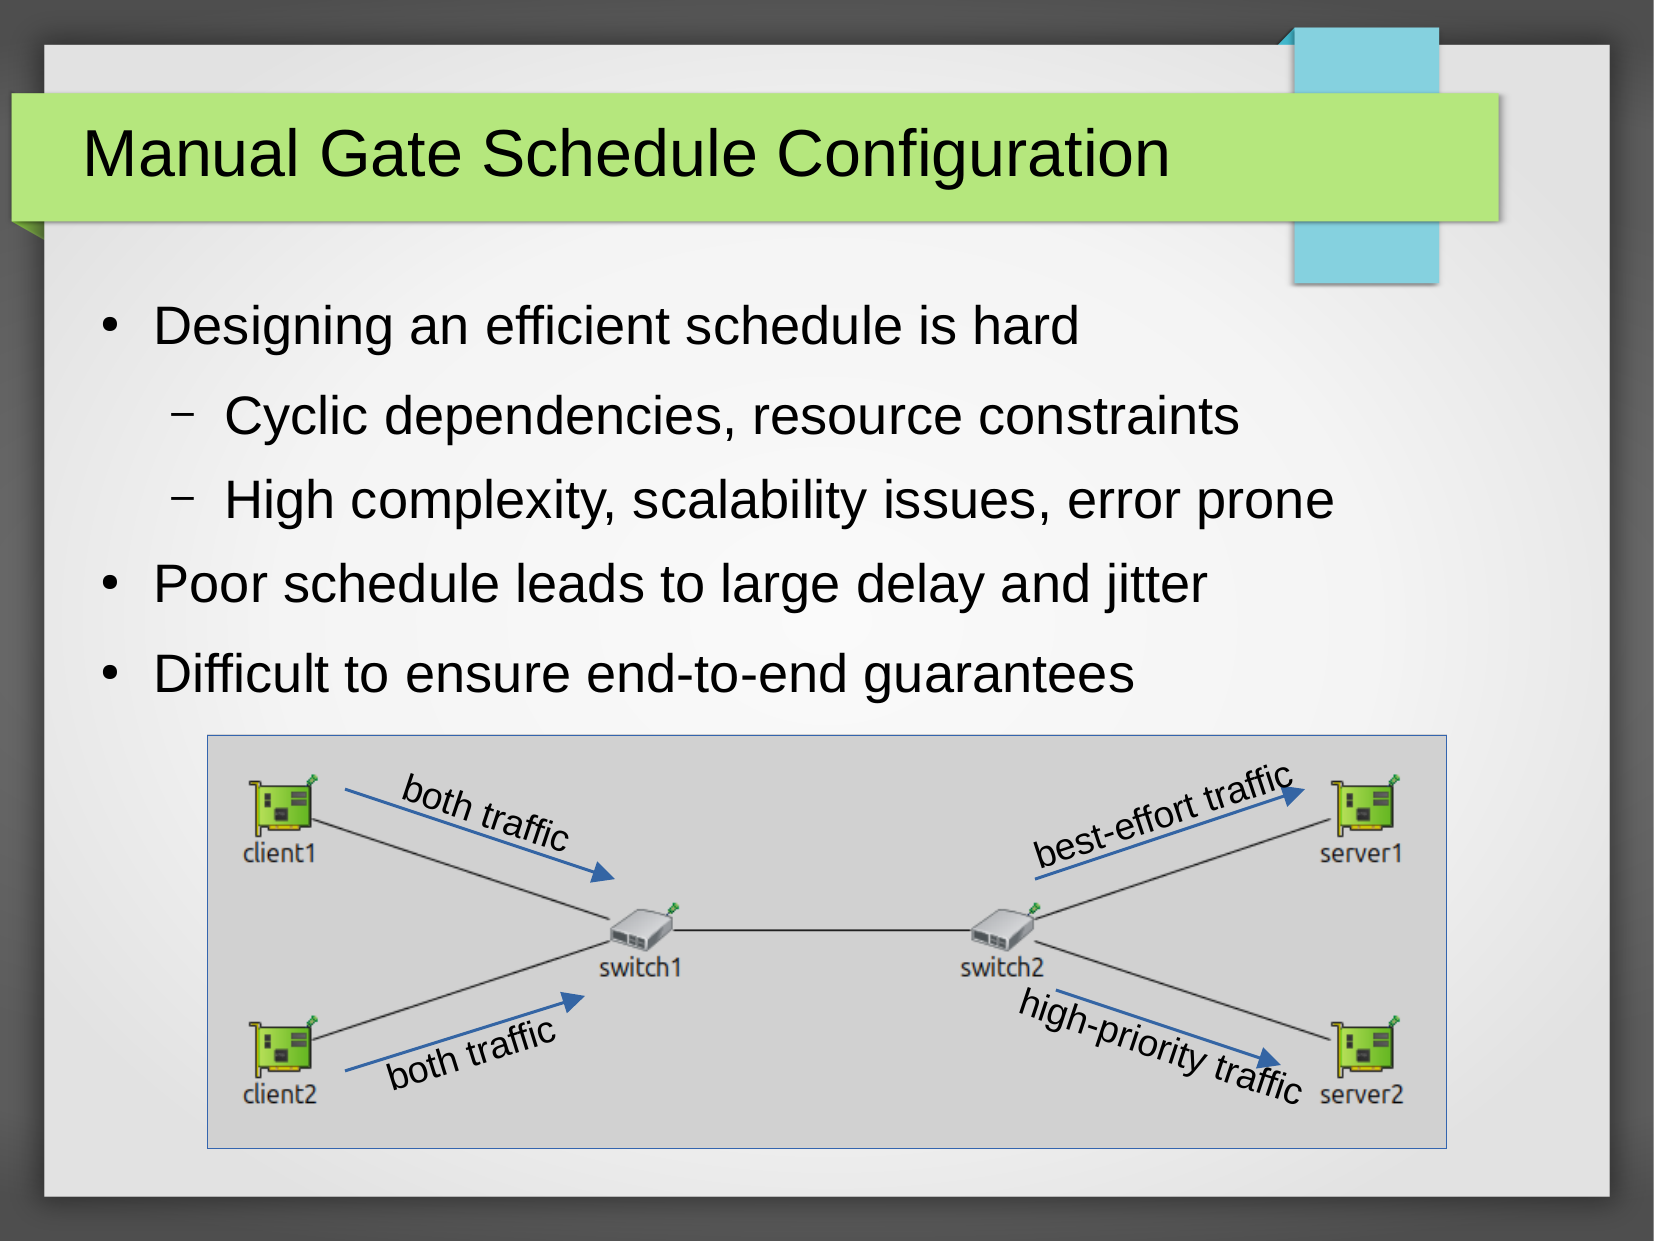

# Manual Gate Schedule Configuration
Designing an efficient schedule is hard
Cyclic dependencies, resource constraints
High complexity, scalability issues, error prone
Poor schedule leads to large delay and jitter
Difficult to ensure end-to-end guarantees
both traffic
best-effort traffic
high-priority traffic
both traffic